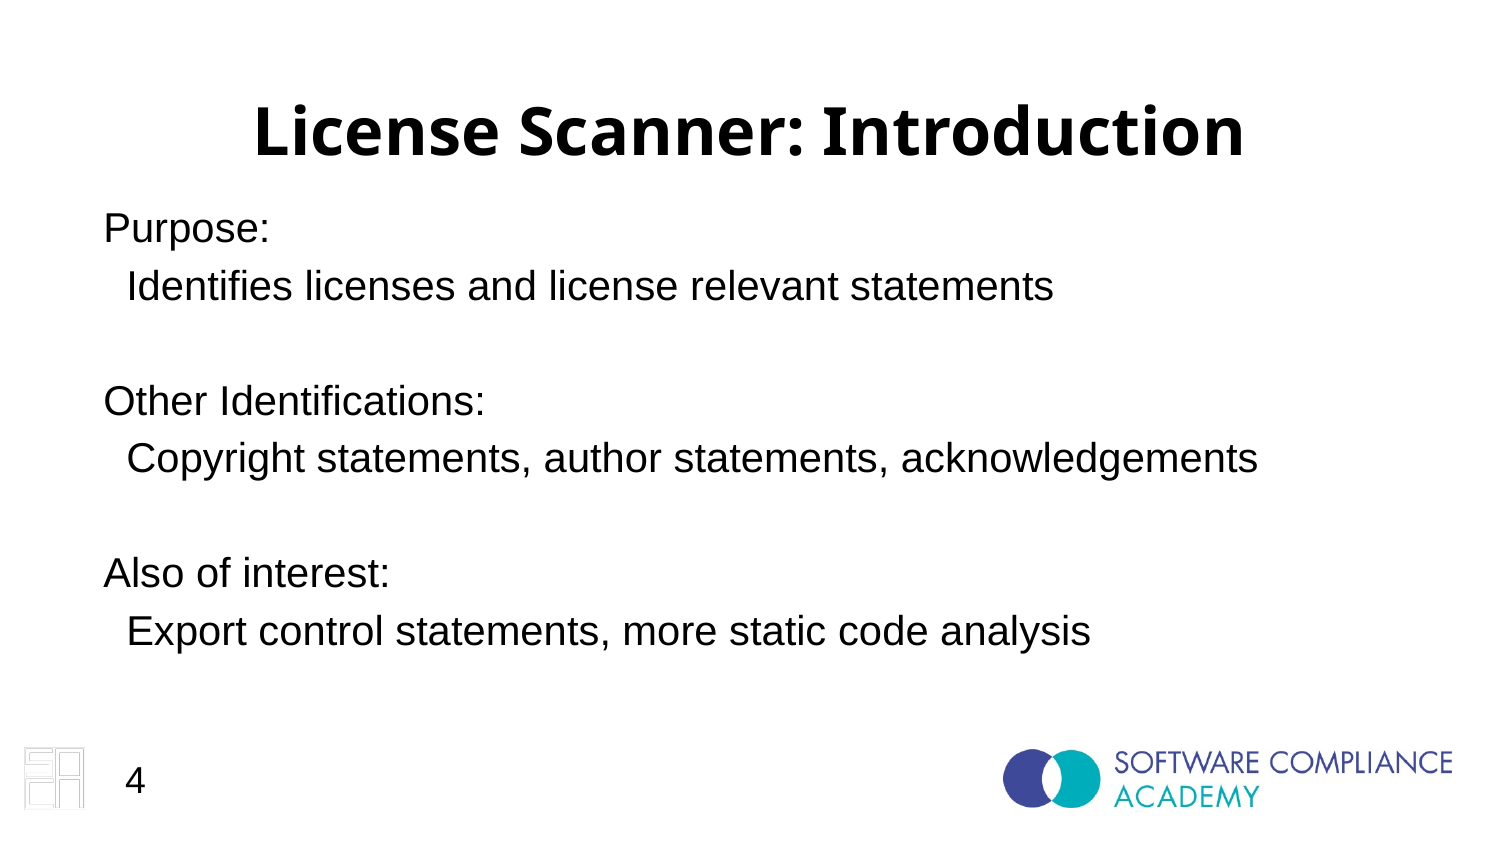

License Scanner: Introduction
Purpose:
 Identifies licenses and license relevant statements
Other Identifications:
 Copyright statements, author statements, acknowledgements
Also of interest:
 Export control statements, more static code analysis